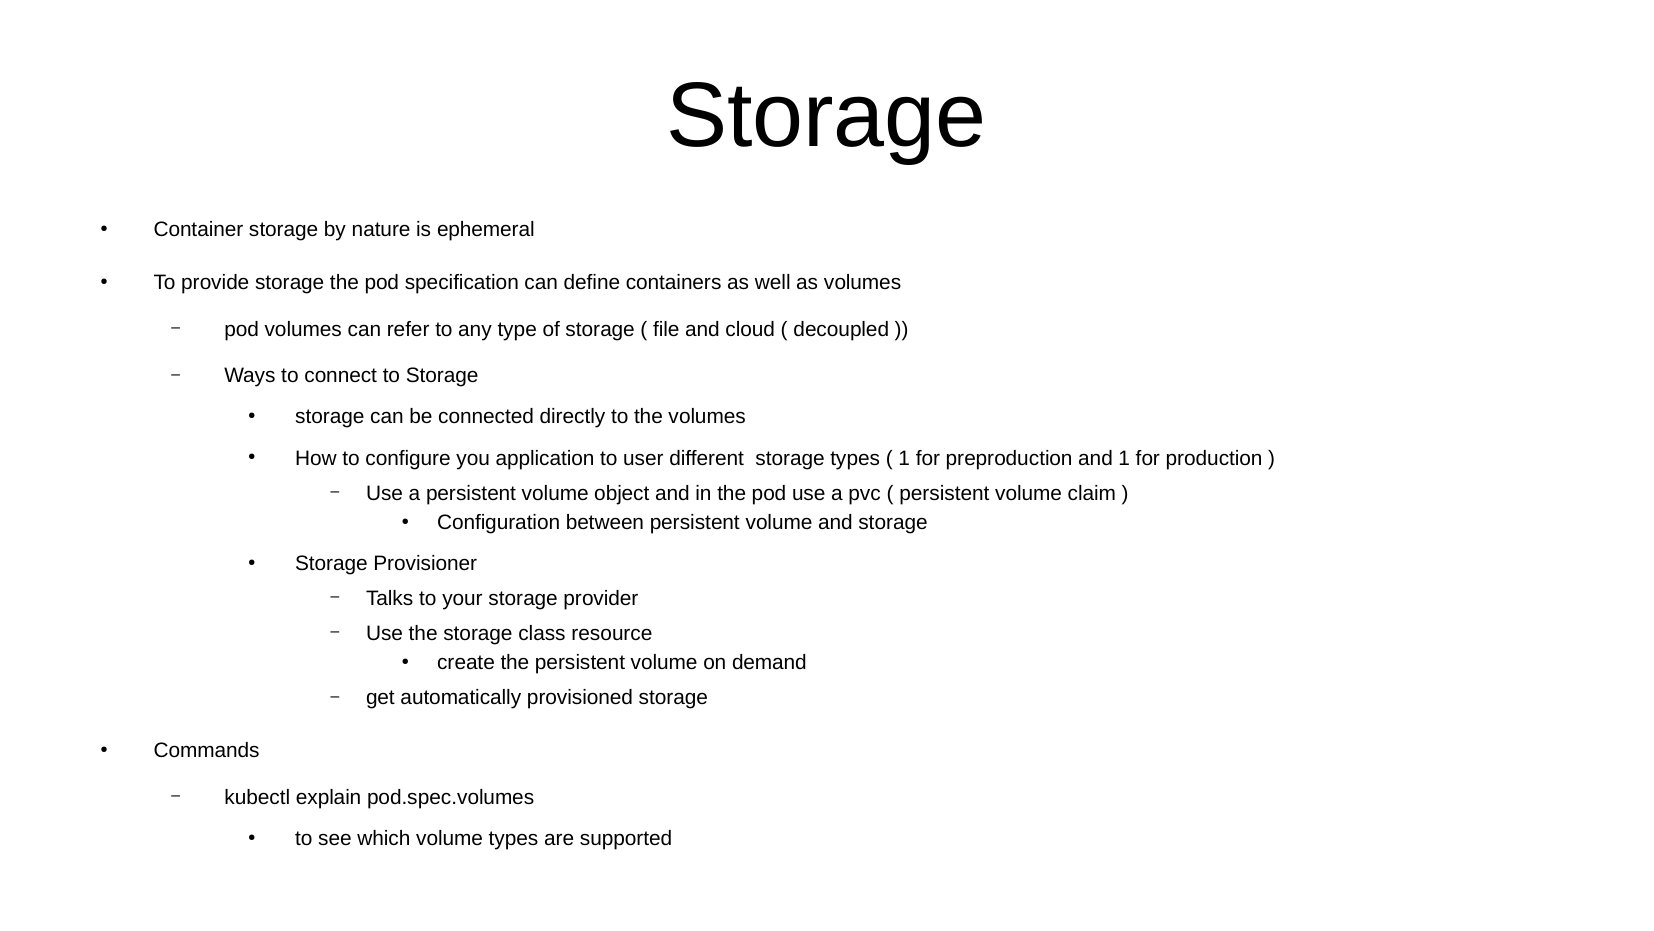

# Storage
Container storage by nature is ephemeral
To provide storage the pod specification can define containers as well as volumes
pod volumes can refer to any type of storage ( file and cloud ( decoupled ))
Ways to connect to Storage
storage can be connected directly to the volumes
How to configure you application to user different storage types ( 1 for preproduction and 1 for production )
Use a persistent volume object and in the pod use a pvc ( persistent volume claim )
Configuration between persistent volume and storage
Storage Provisioner
Talks to your storage provider
Use the storage class resource
create the persistent volume on demand
get automatically provisioned storage
Commands
kubectl explain pod.spec.volumes
to see which volume types are supported